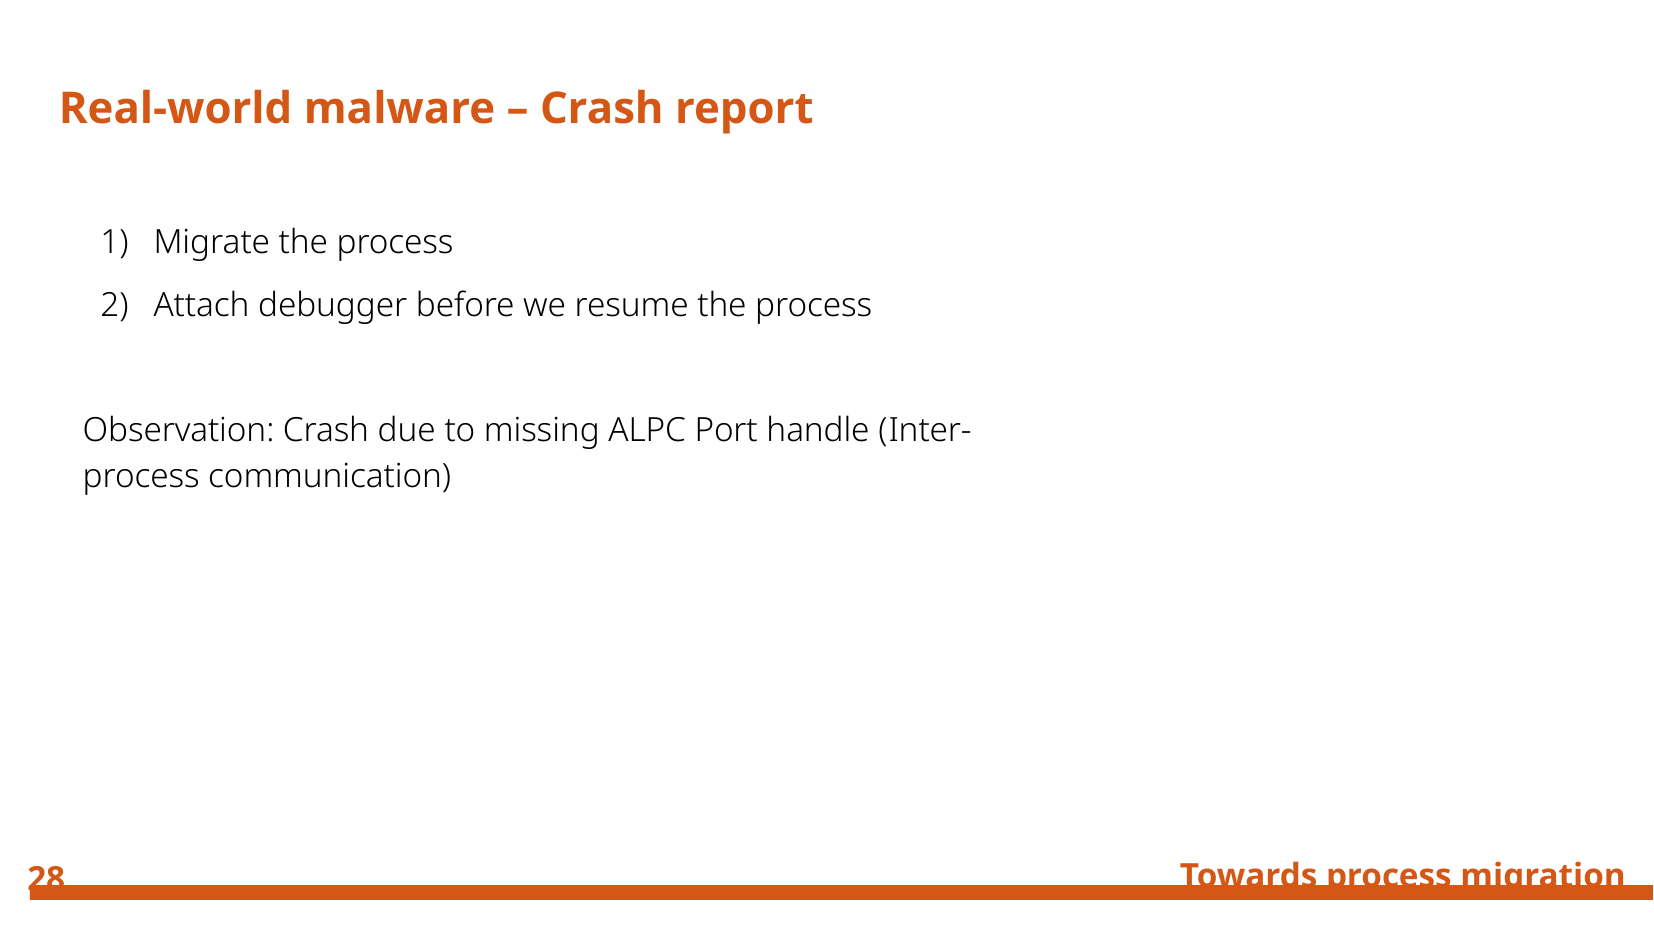

# Real-world malware – Crash report
Migrate the process
Attach debugger before we resume the process
Observation: Crash due to missing ALPC Port handle (Inter-process communication)